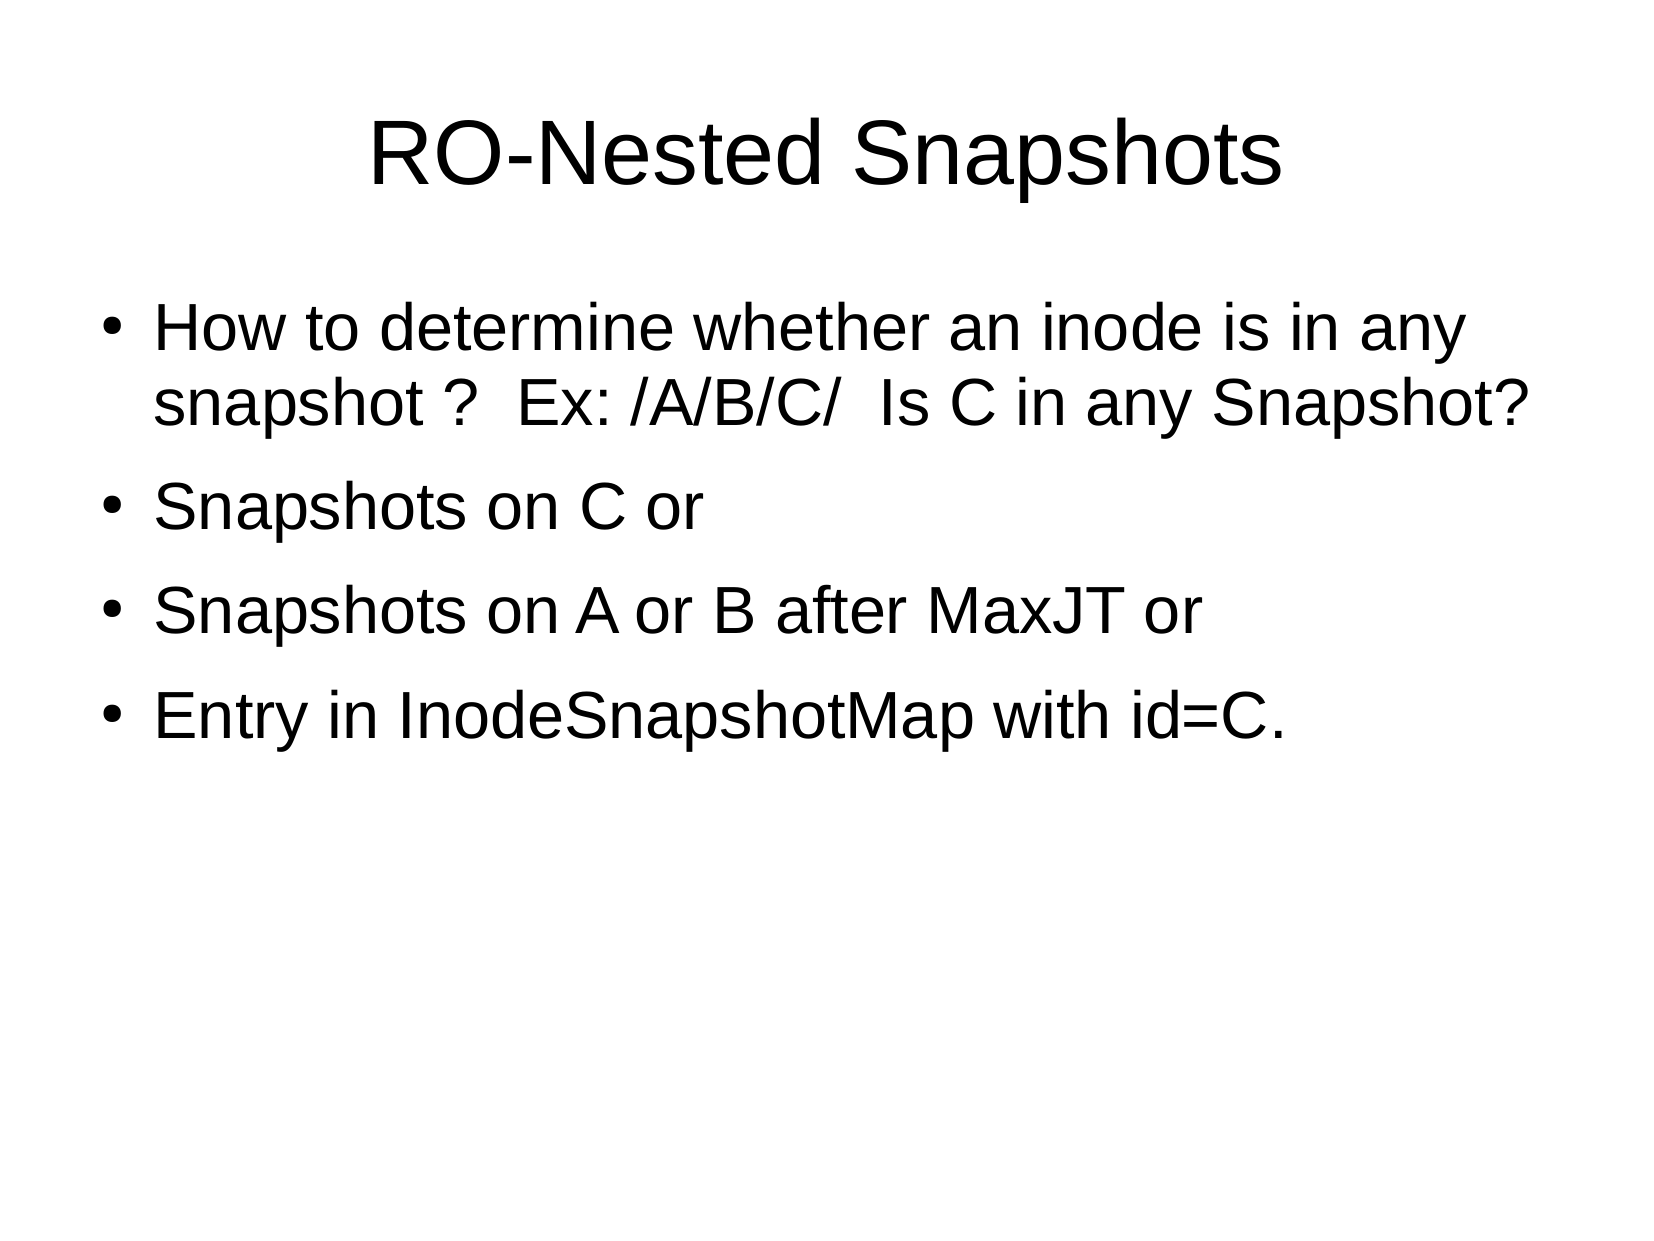

# RO-Nested Snapshots
How to determine whether an inode is in any snapshot ? Ex: /A/B/C/ Is C in any Snapshot?
Snapshots on C or
Snapshots on A or B after MaxJT or
Entry in InodeSnapshotMap with id=C.